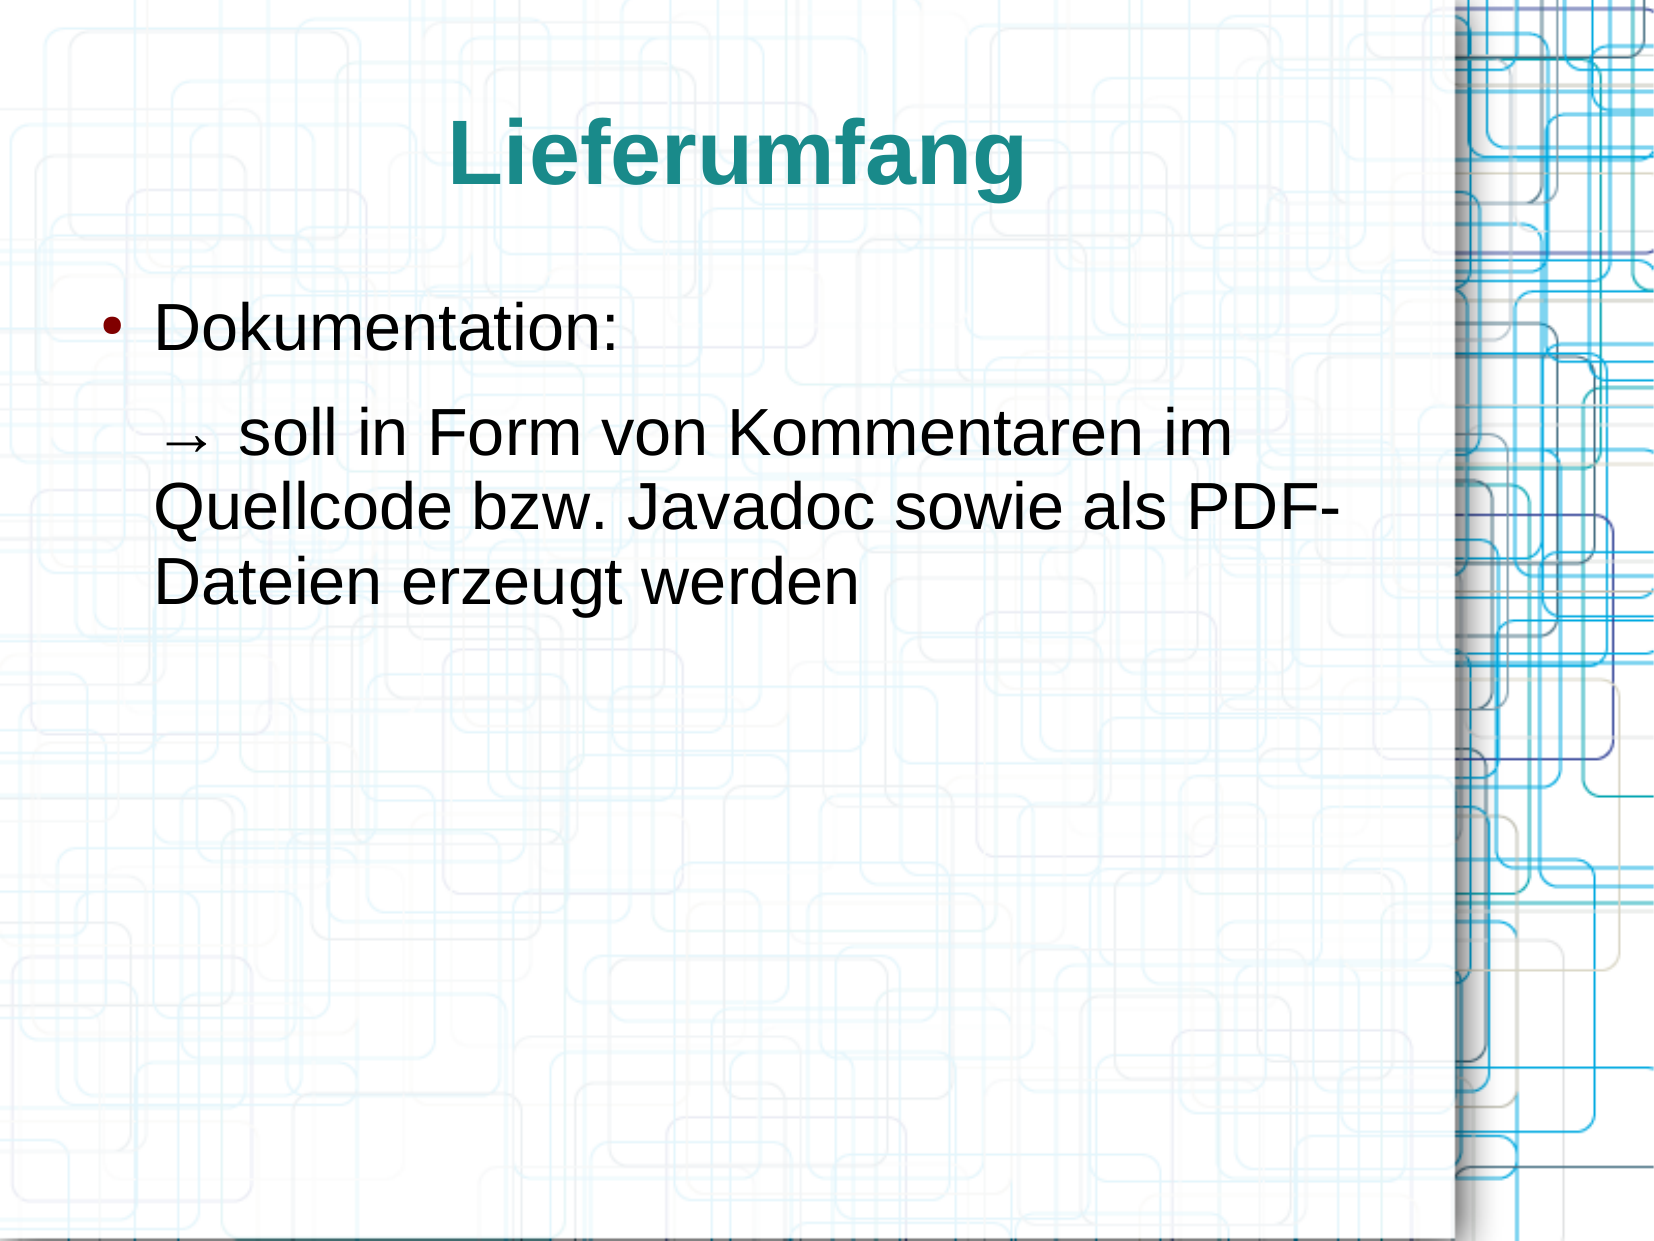

# Lieferumfang
Dokumentation:
→ soll in Form von Kommentaren im Quellcode bzw. Javadoc sowie als PDF-Dateien erzeugt werden